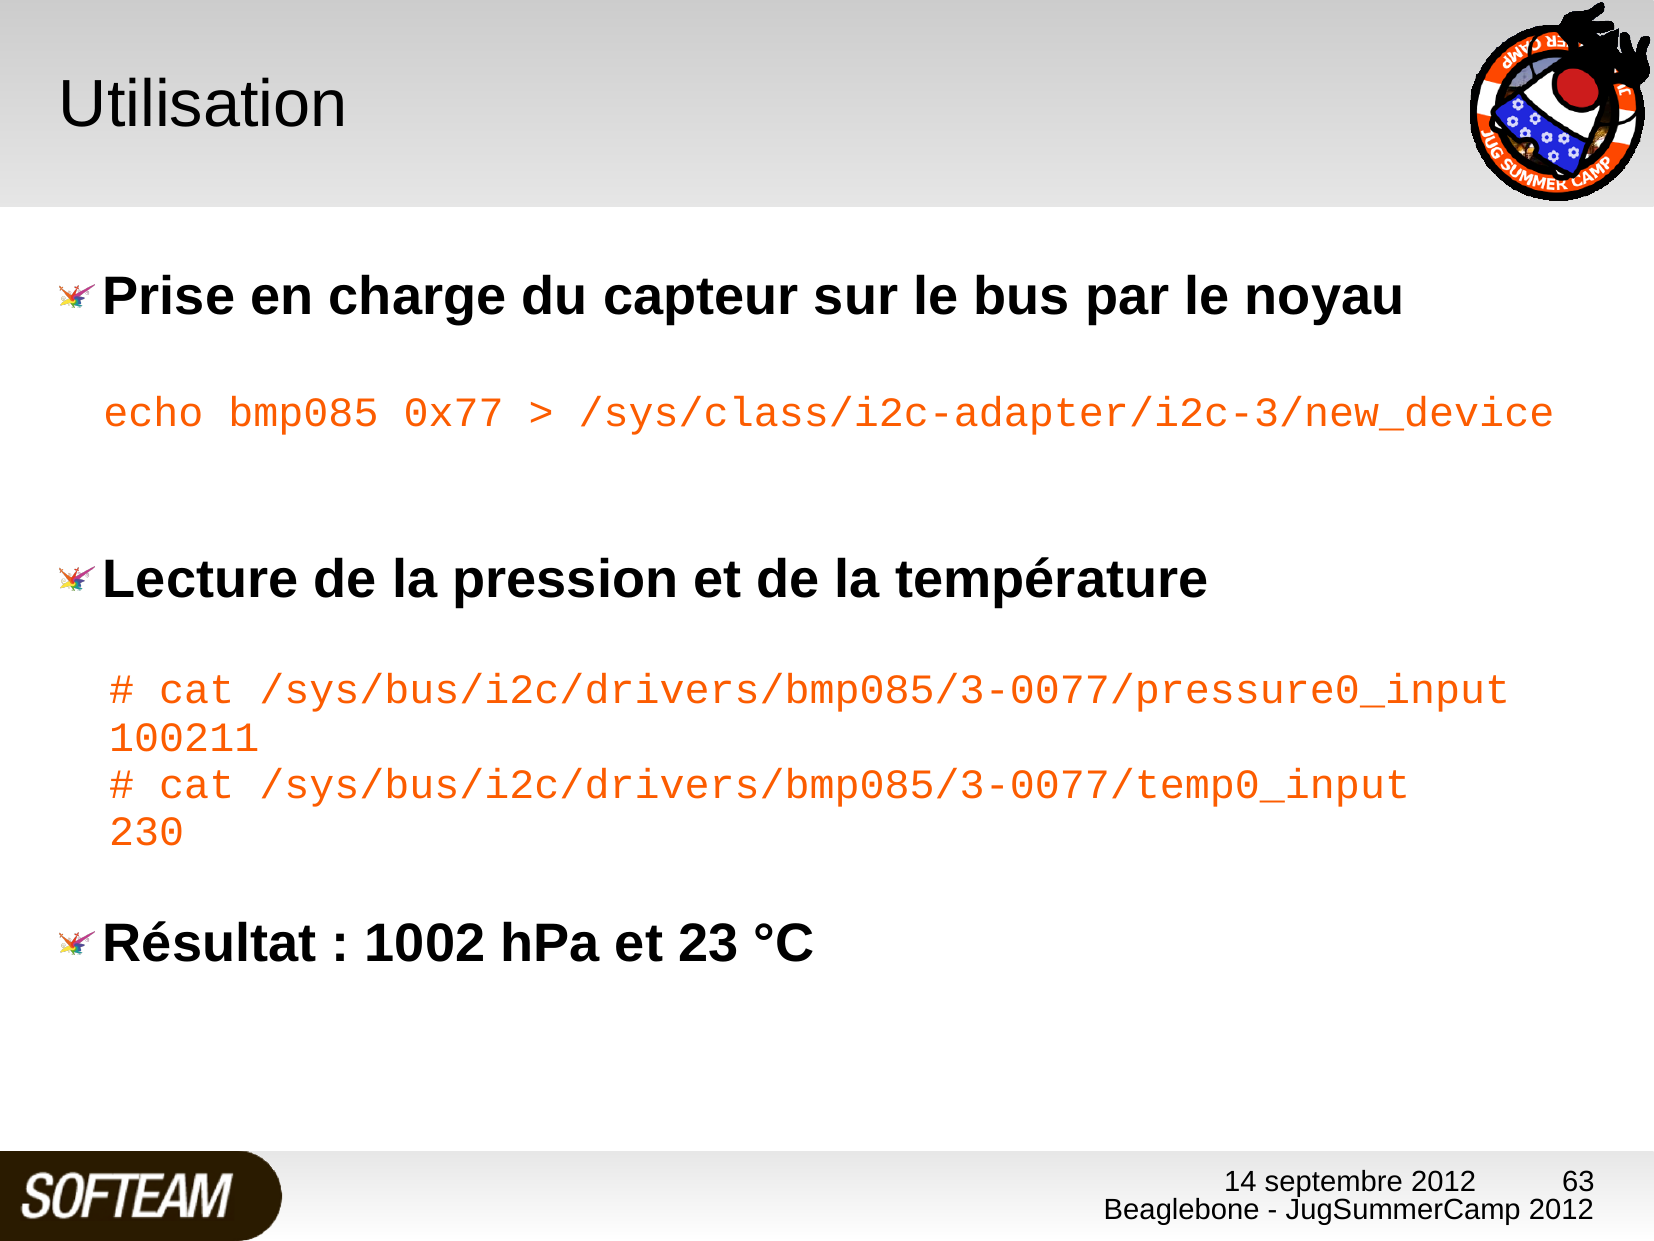

# Utilisation
Prise en charge du capteur sur le bus par le noyau
Lecture de la pression et de la température
Résultat : 1002 hPa et 23 °C
echo bmp085 0x77 > /sys/class/i2c-adapter/i2c-3/new_device
# cat /sys/bus/i2c/drivers/bmp085/3-0077/pressure0_input
100211
# cat /sys/bus/i2c/drivers/bmp085/3-0077/temp0_input
230
14 septembre 2012
63
Beaglebone - JugSummerCamp 2012